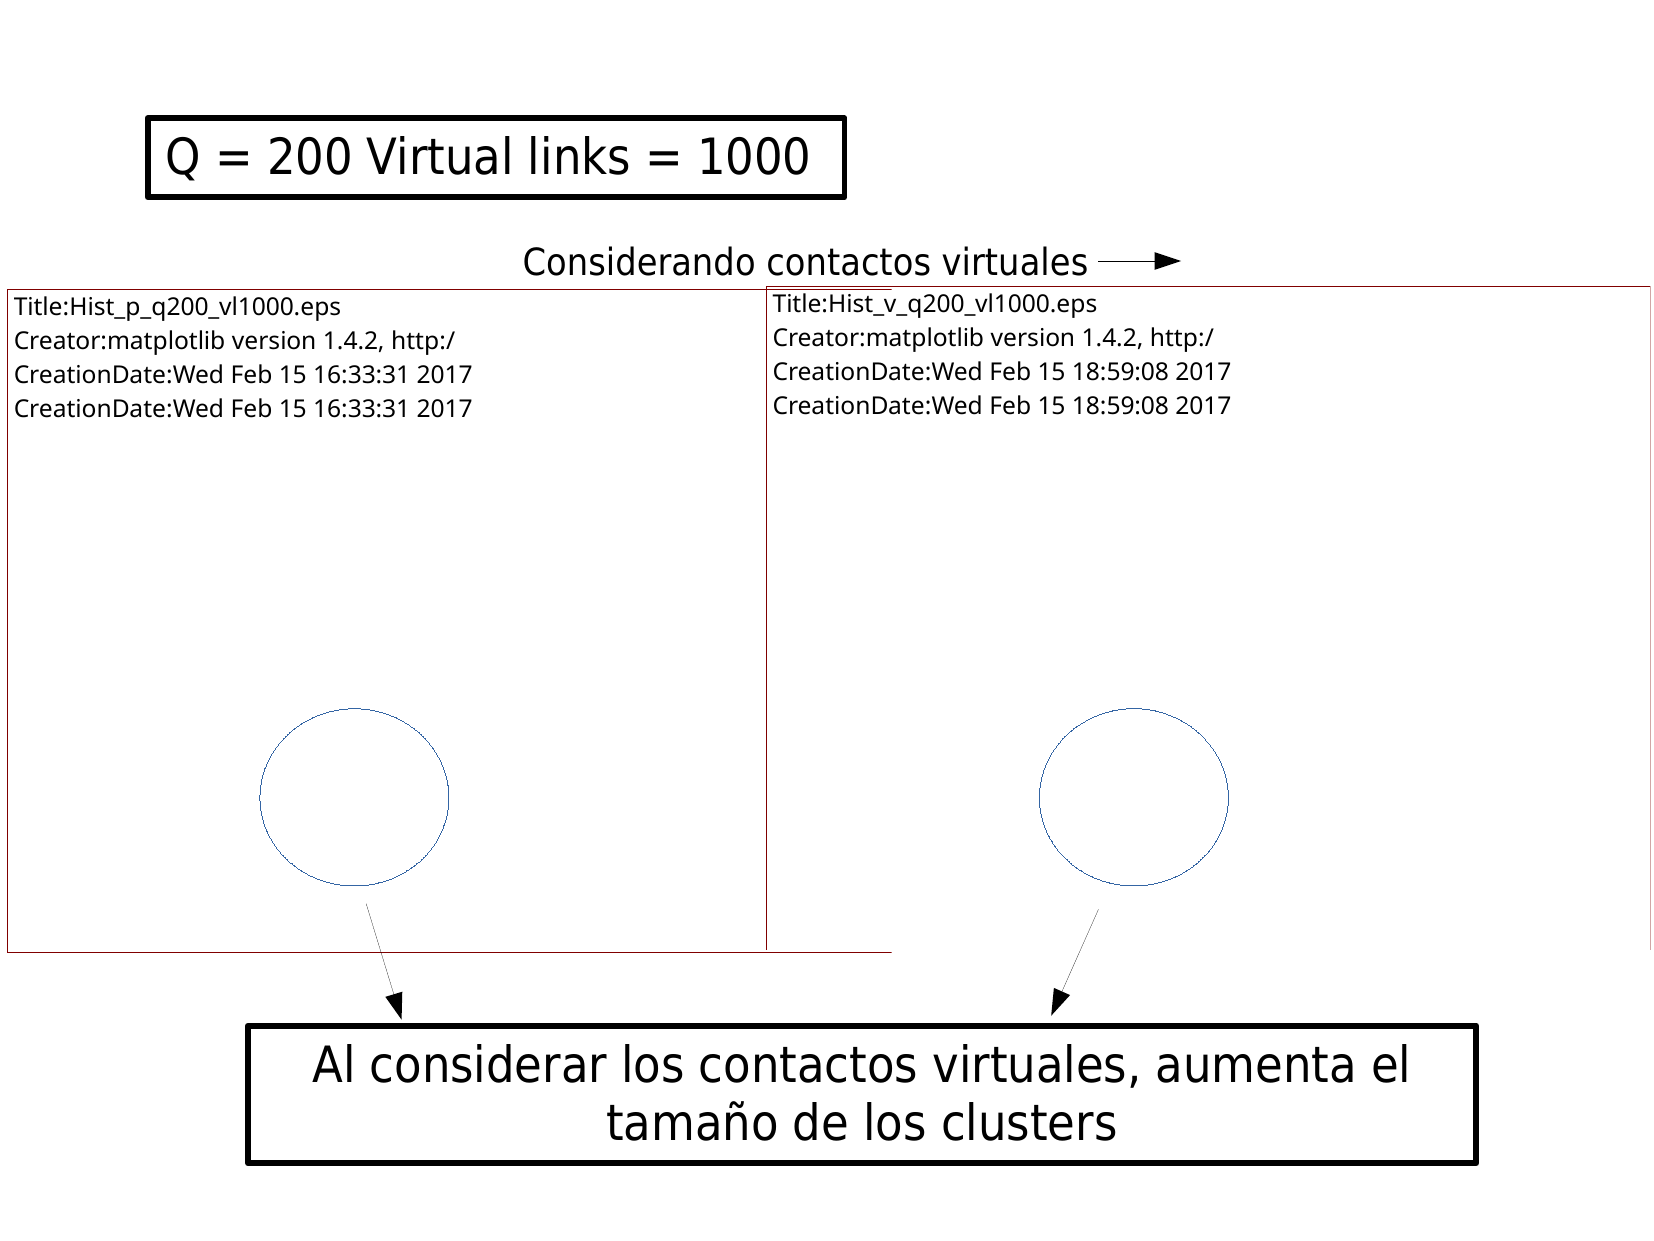

Q = 200 Virtual links = 1000
Considerando contactos virtuales
Al considerar los contactos virtuales, aumenta el tamaño de los clusters